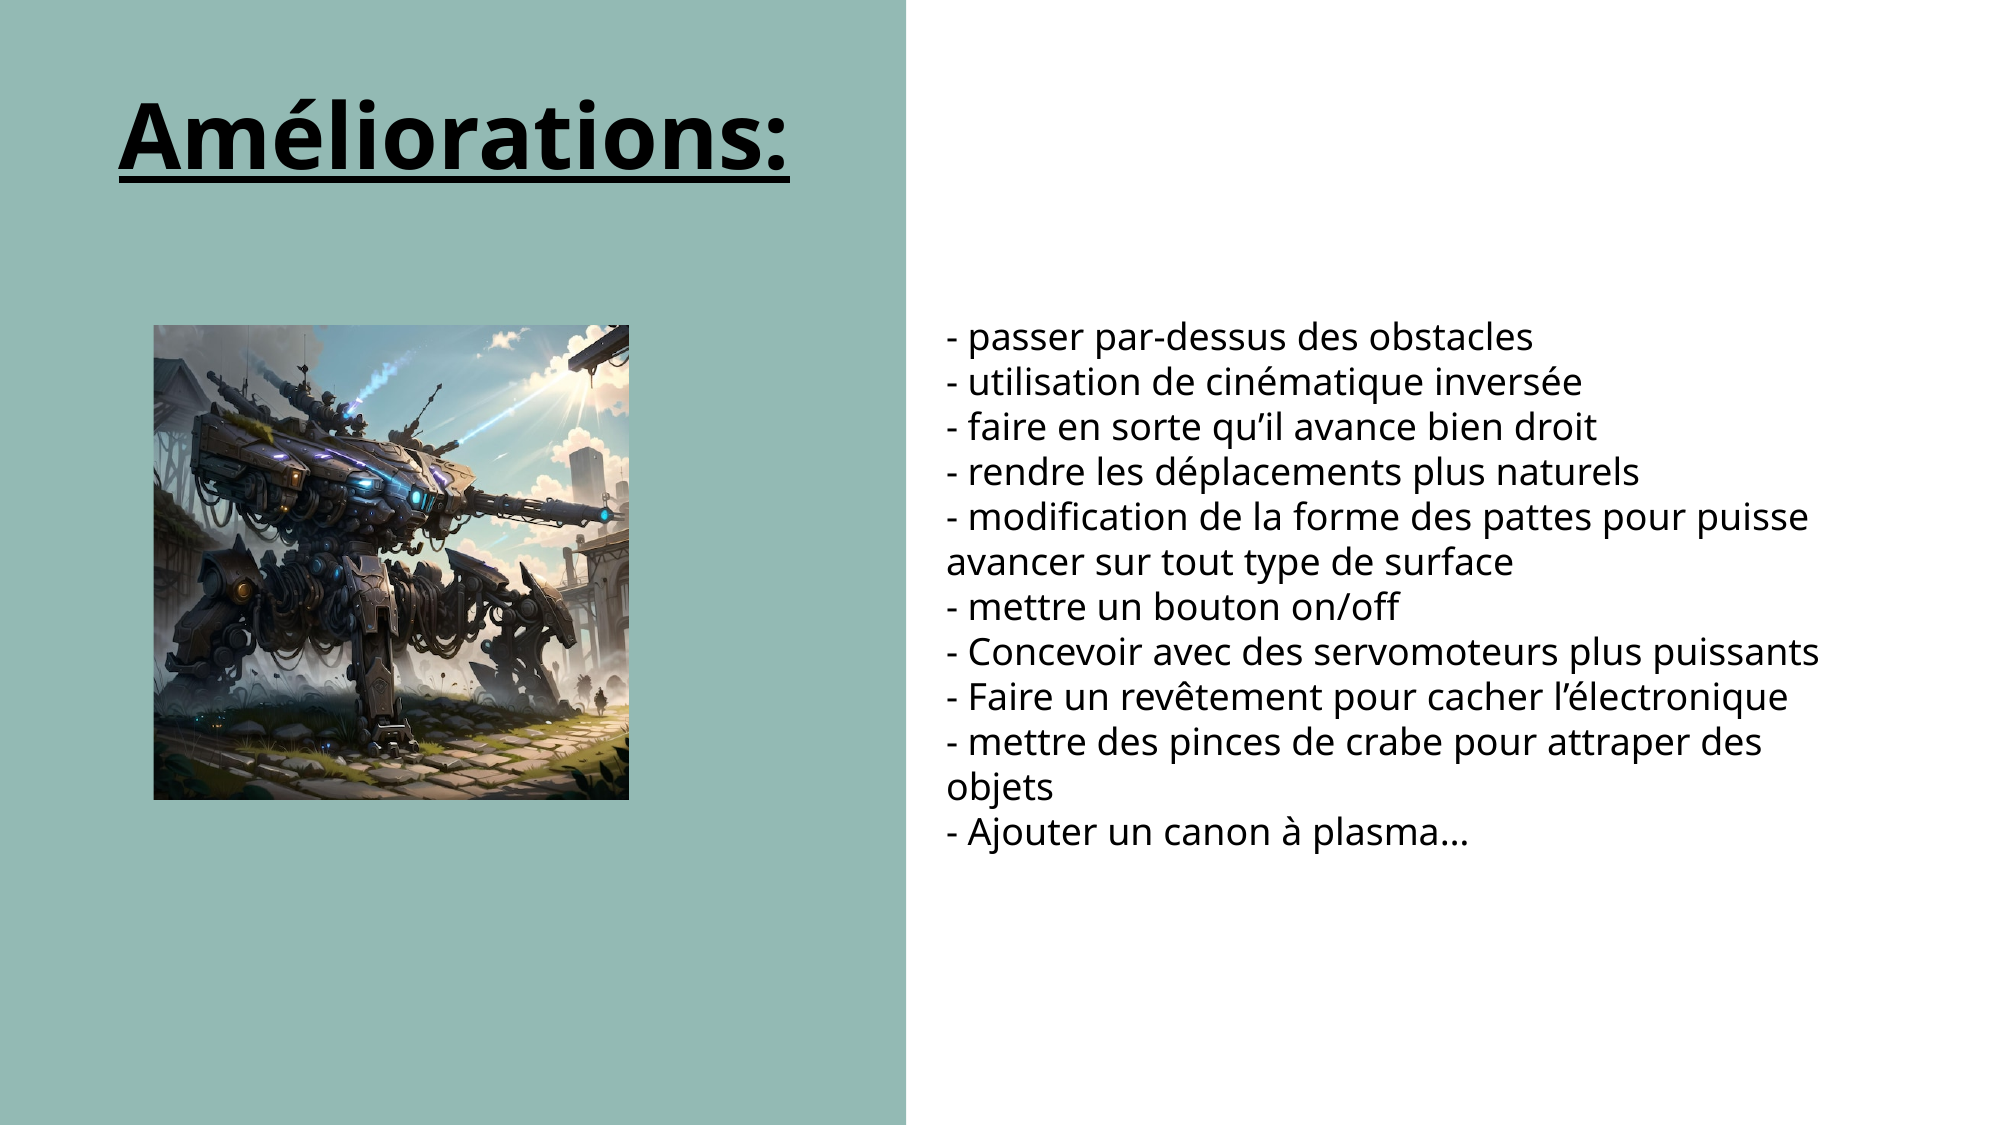

# Améliorations:
- passer par-dessus des obstacles
- utilisation de cinématique inversée
- faire en sorte qu’il avance bien droit
- rendre les déplacements plus naturels
- modification de la forme des pattes pour puisse avancer sur tout type de surface
- mettre un bouton on/off
- Concevoir avec des servomoteurs plus puissants
- Faire un revêtement pour cacher l’électronique
- mettre des pinces de crabe pour attraper des objets
- Ajouter un canon à plasma…